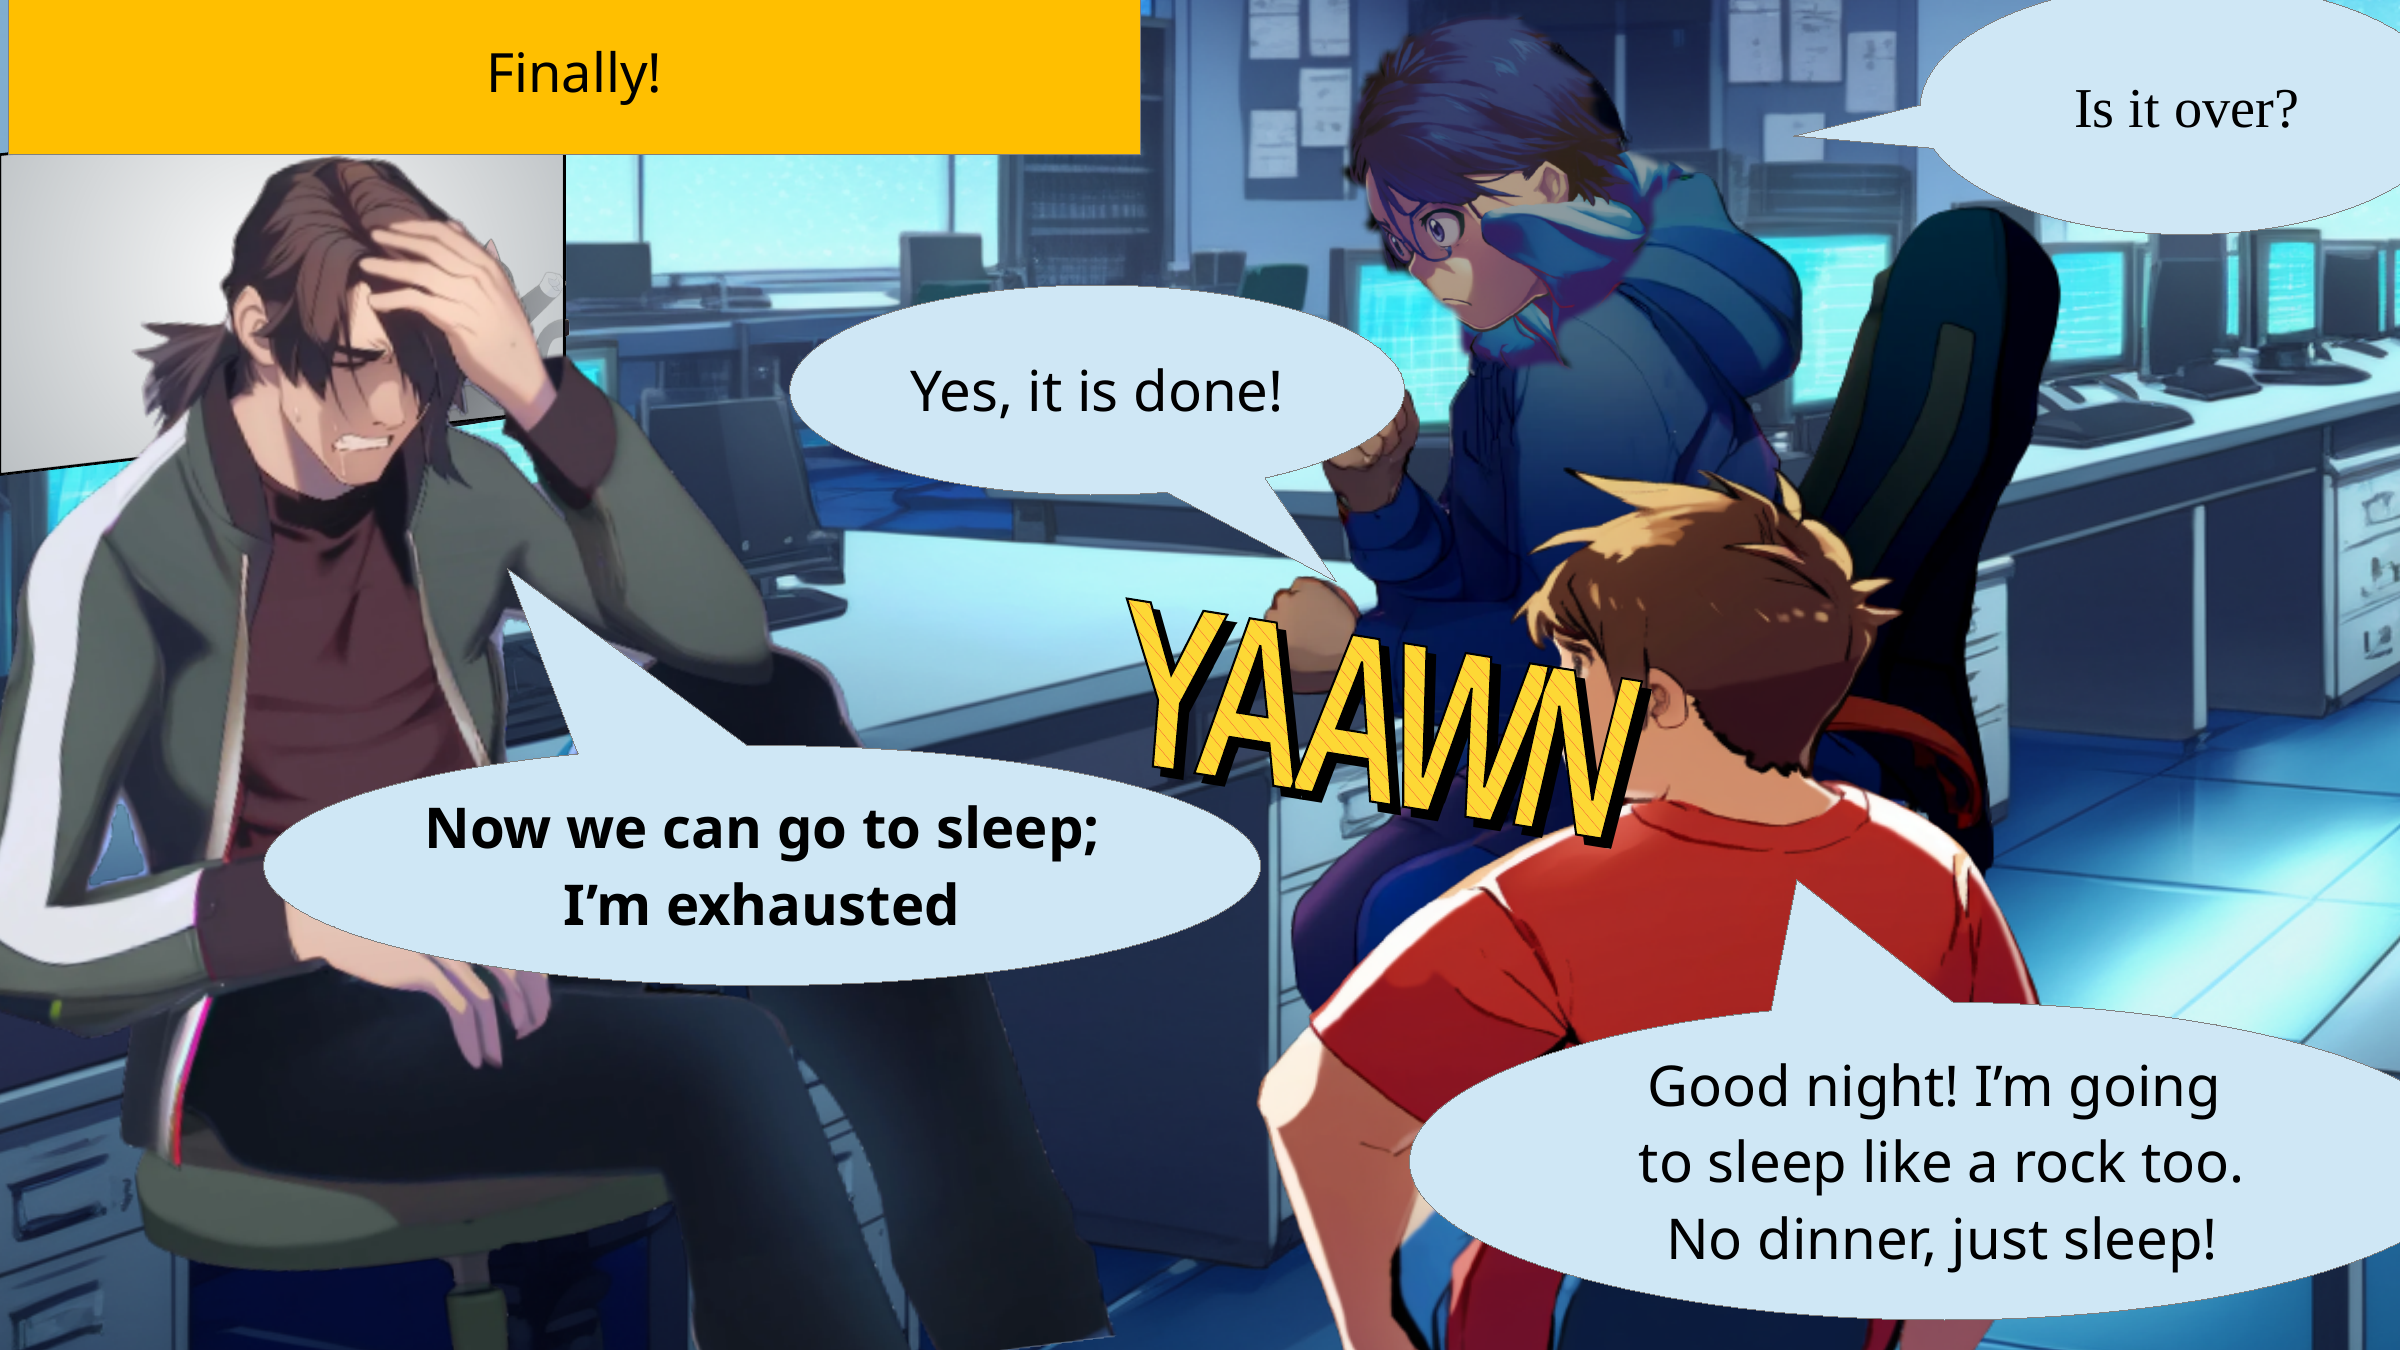

Is it over?
Finally!
Yes, it is done!
YAAWN
Now we can go to sleep;
I’m exhausted
Good night! I’m going
to sleep like a rock too.
No dinner, just sleep!